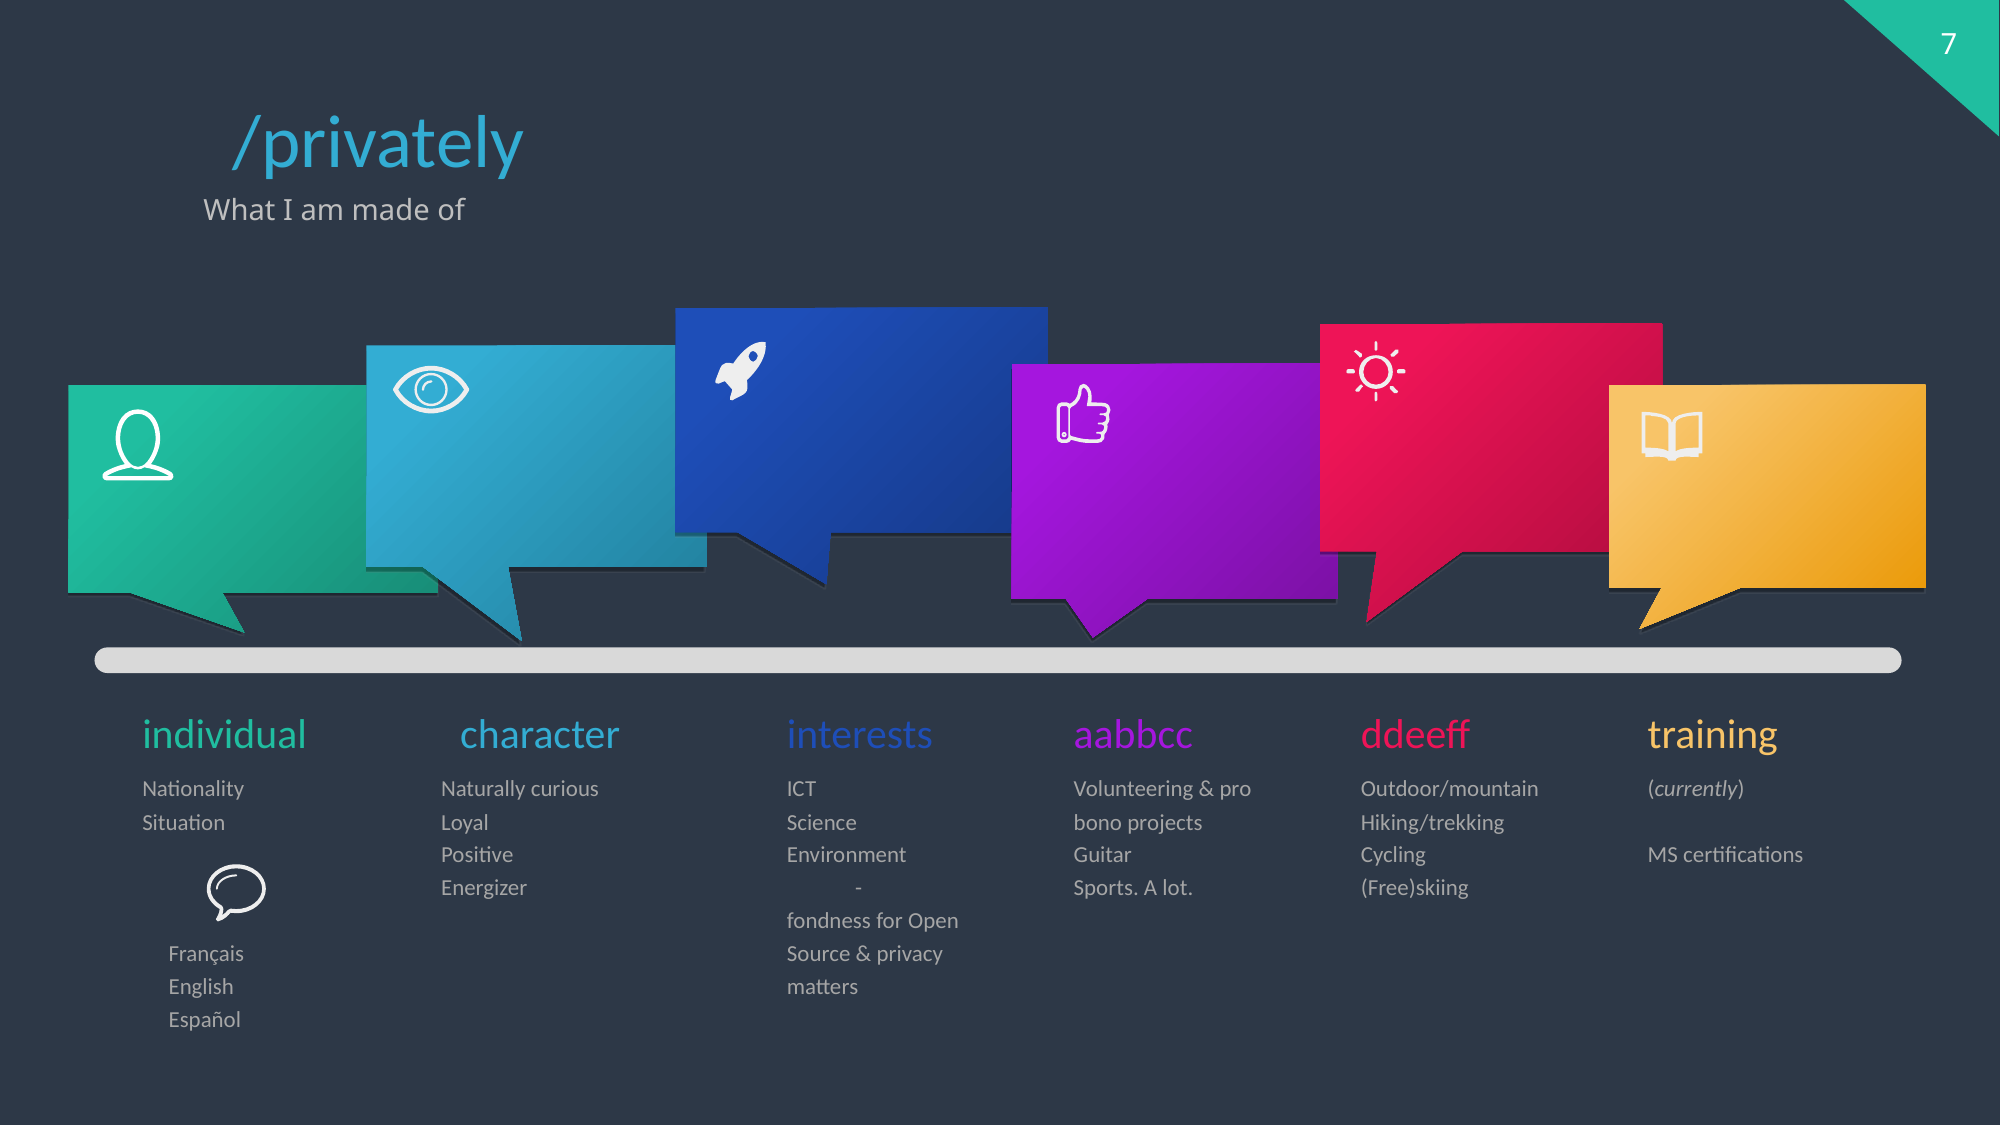

# /privately
What I am made of
individual
character
interests
aabbcc
ddeeff
training
Nationality
Situation
 Français
 English
 Español
Naturally curious
Loyal
Positive
Energizer
ICT
Science
Environment
 -
fondness for Open Source & privacy matters
Volunteering & pro bono projects
Guitar
Sports. A lot.
Outdoor/mountain
Hiking/trekking
Cycling
(Free)skiing
(currently)
MS certifications